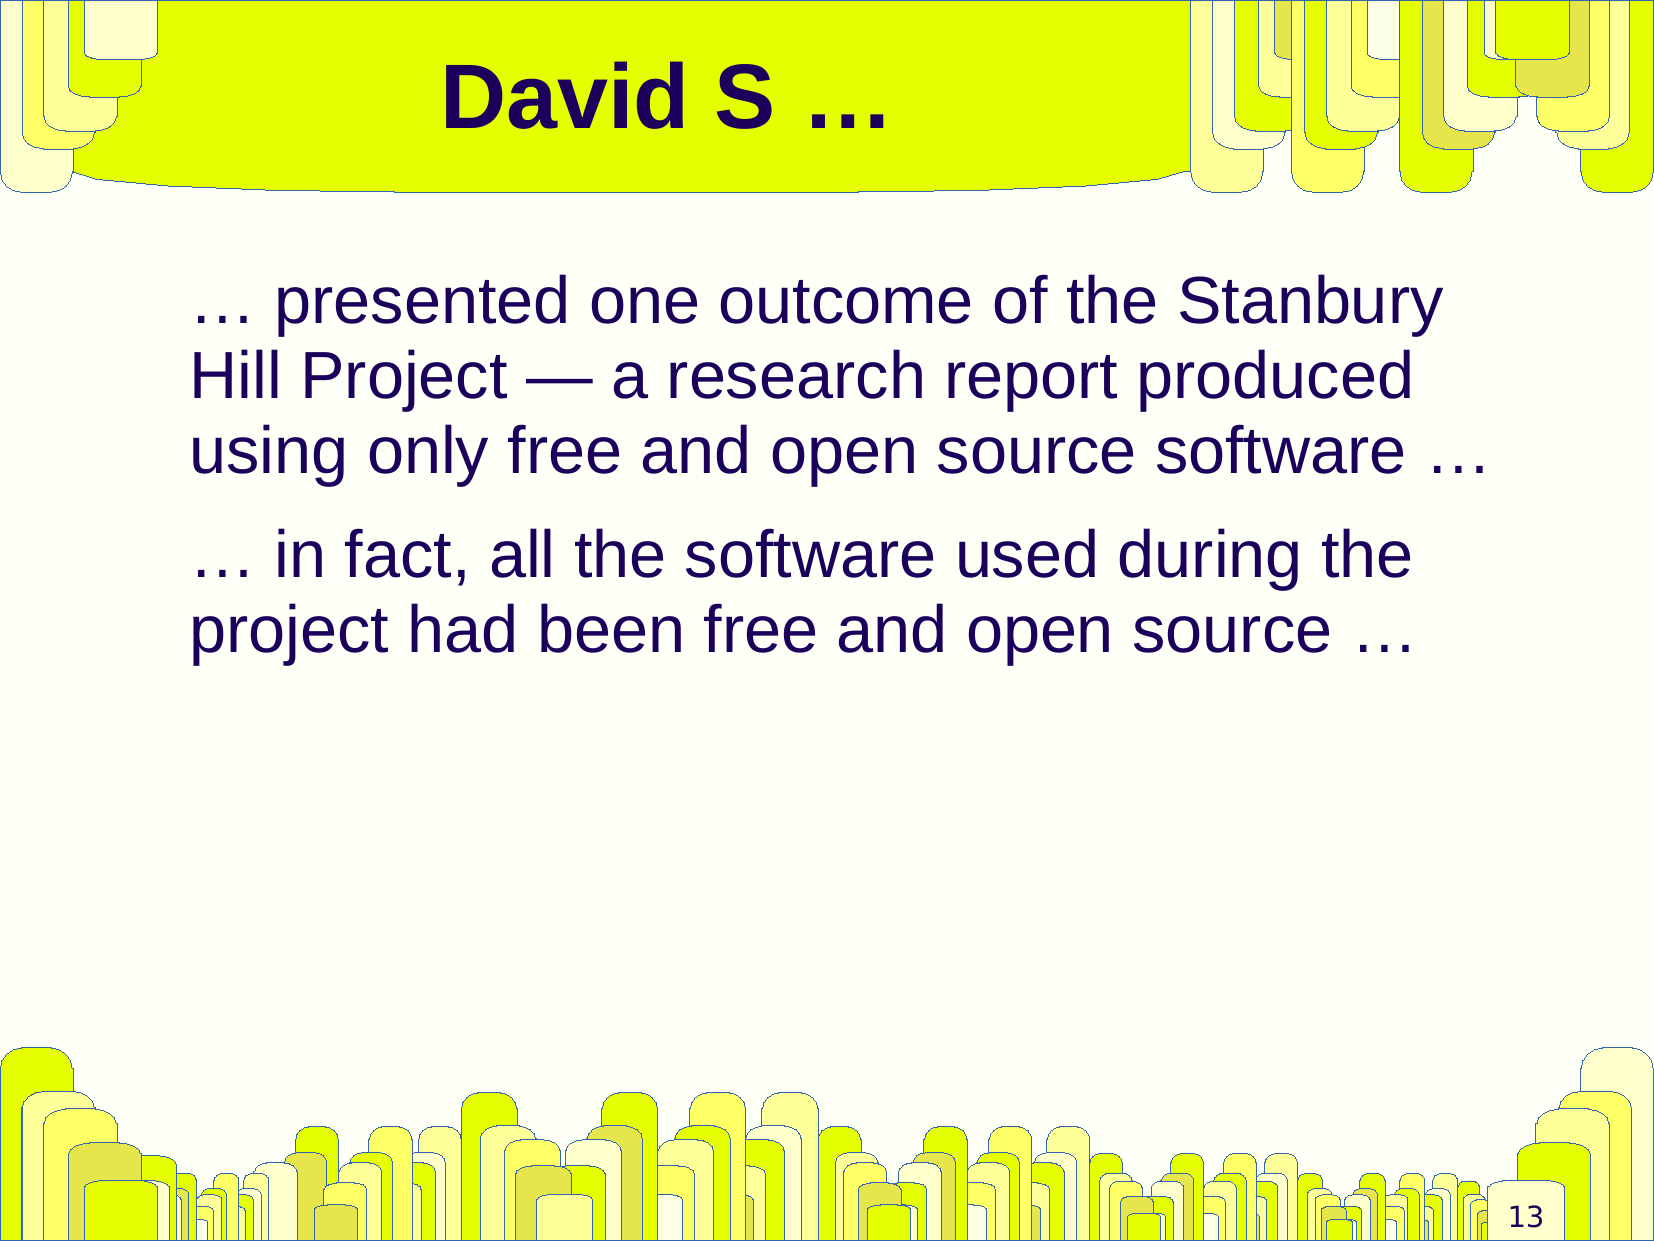

# David S …
… presented one outcome of the Stanbury Hill Project ― a research report produced using only free and open source software …
… in fact, all the software used during the project had been free and open source …